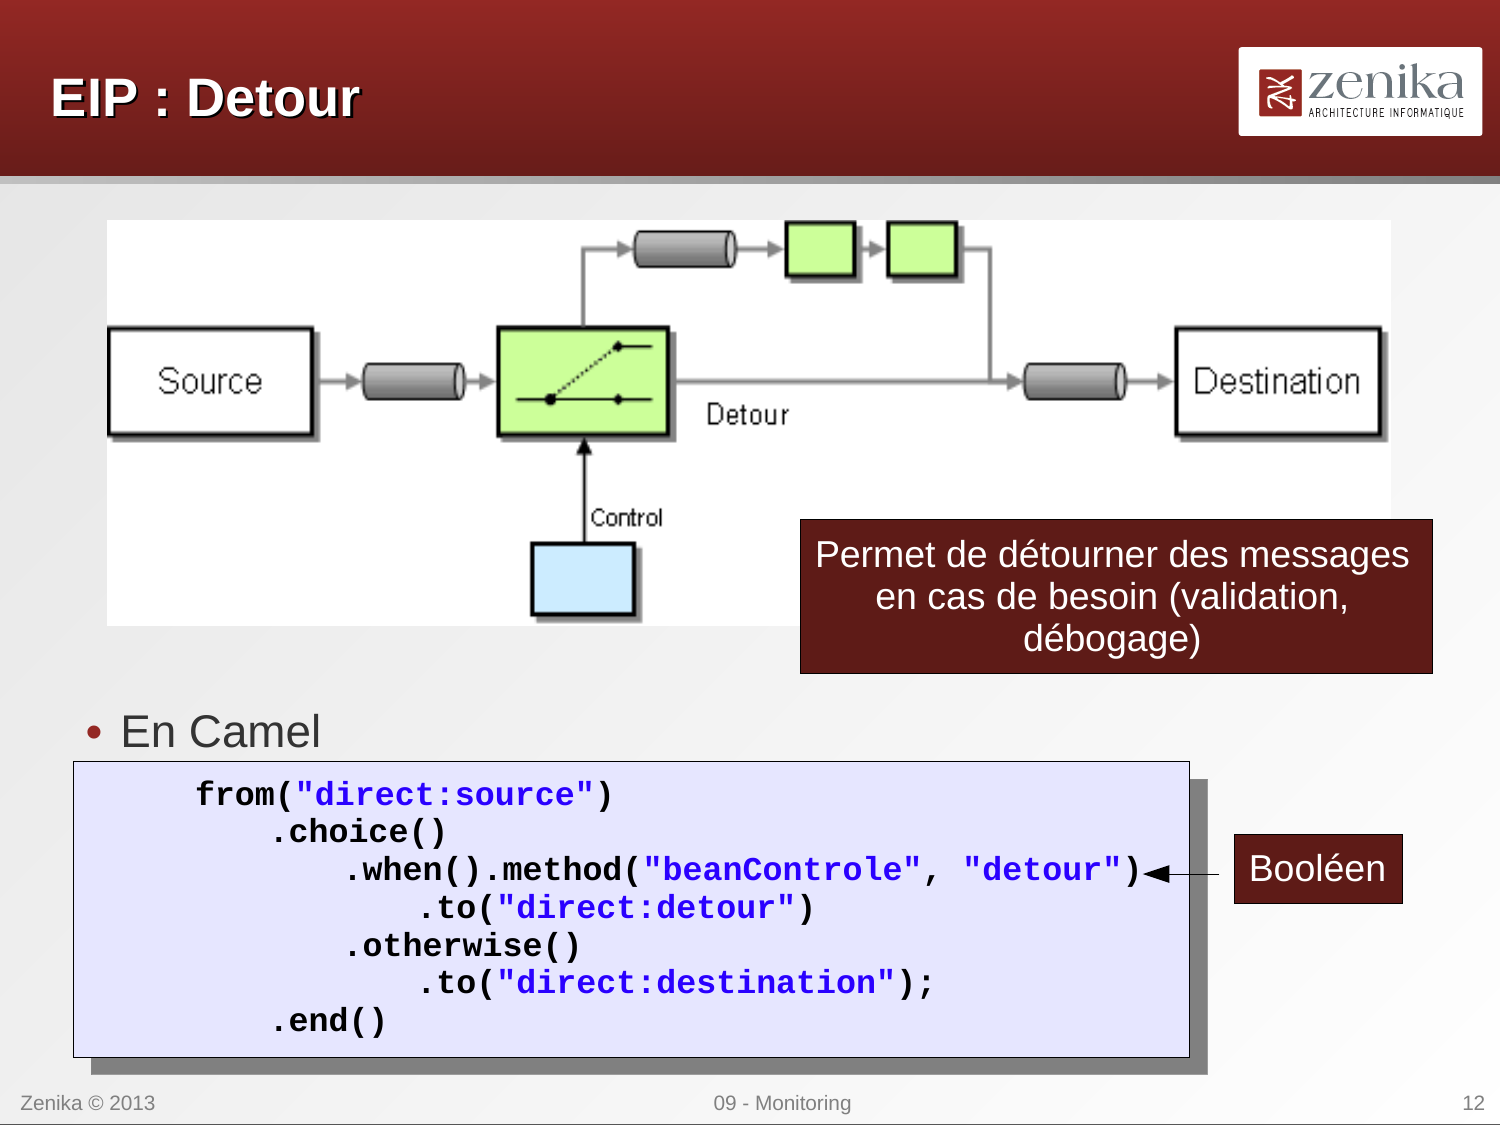

# EIP : Detour
En Camel
Permet de détourner des messages en cas de besoin (validation, débogage)
	from("direct:source")
		.choice()
			.when().method("beanControle", "detour")
				.to("direct:detour")
			.otherwise()
				.to("direct:destination");
		.end()
Booléen